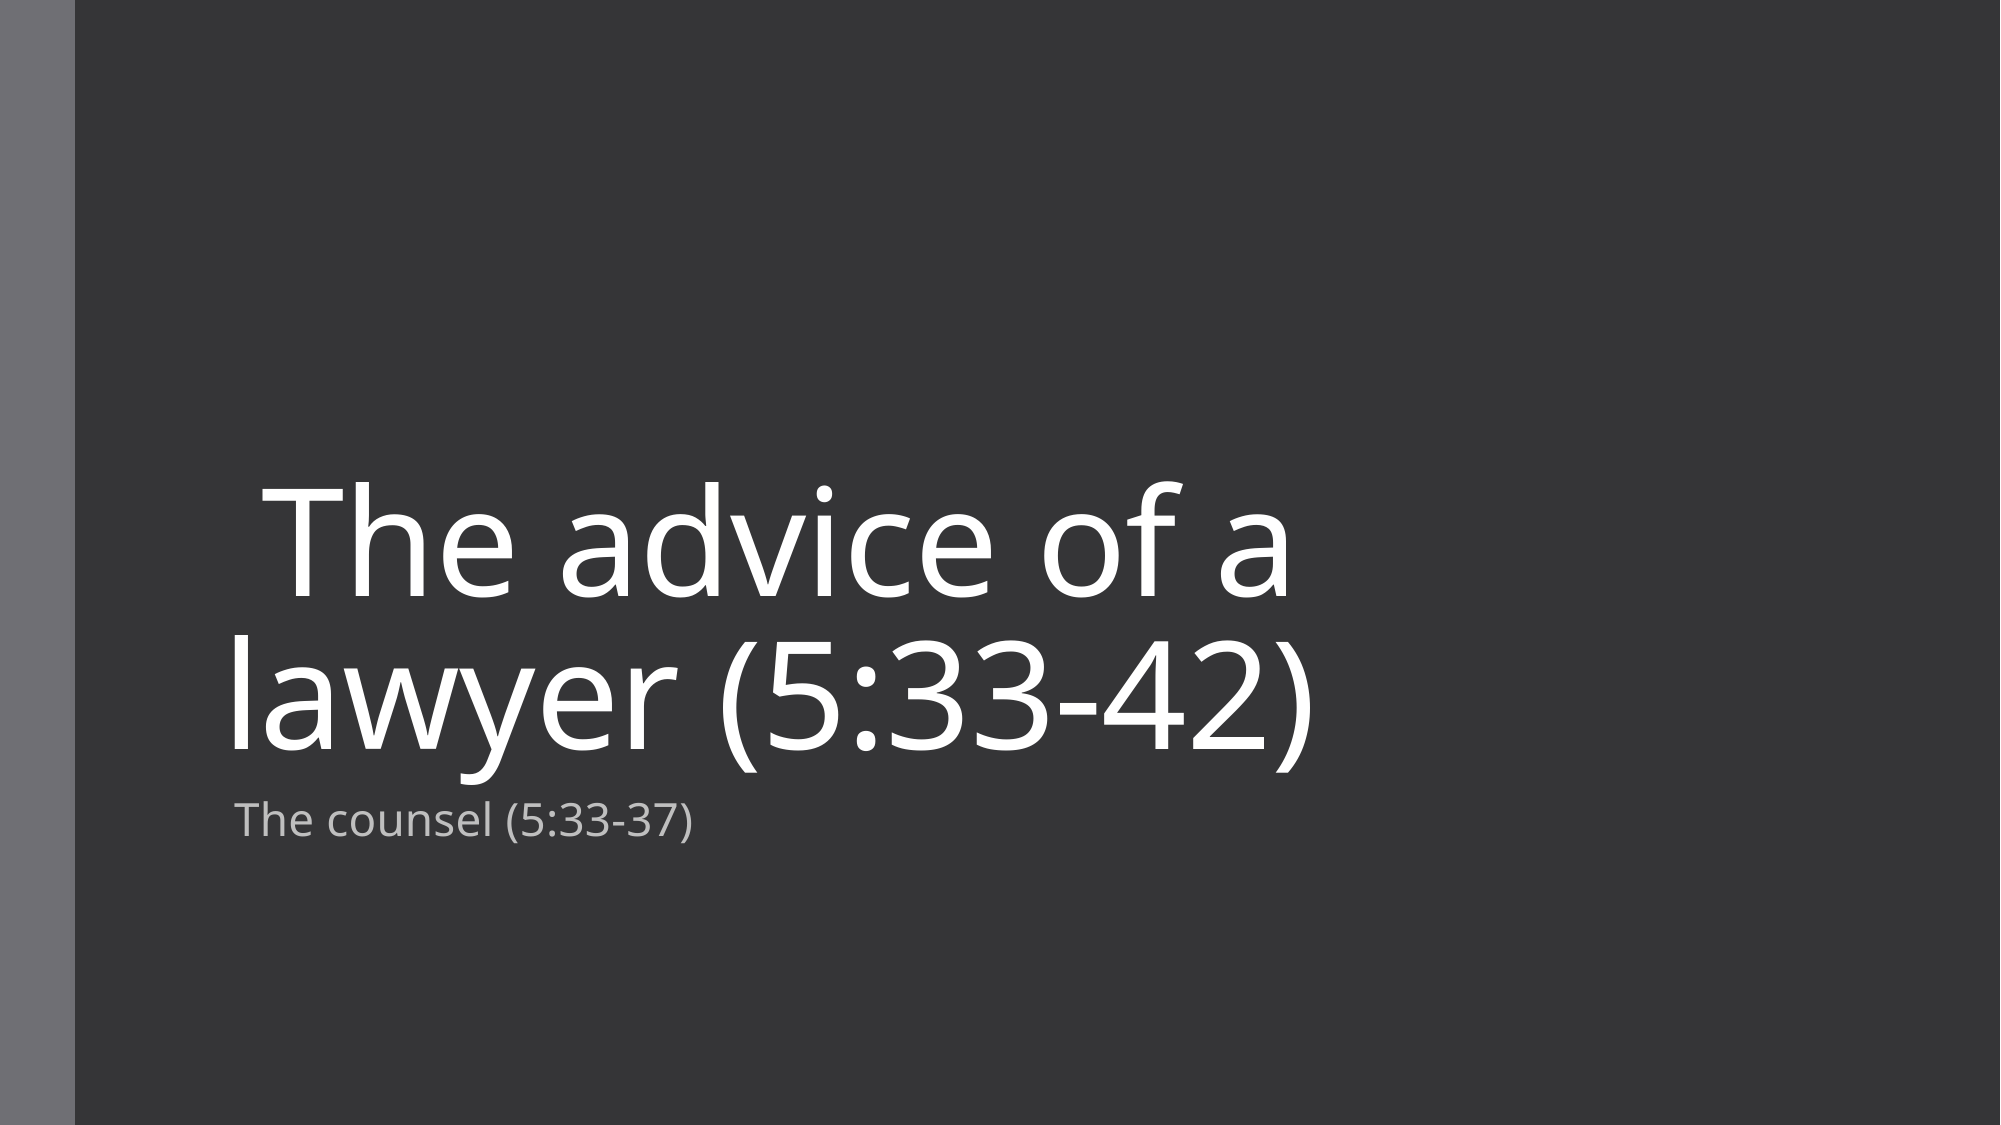

# The advice of a lawyer (5:33-42)
 The counsel (5:33-37)